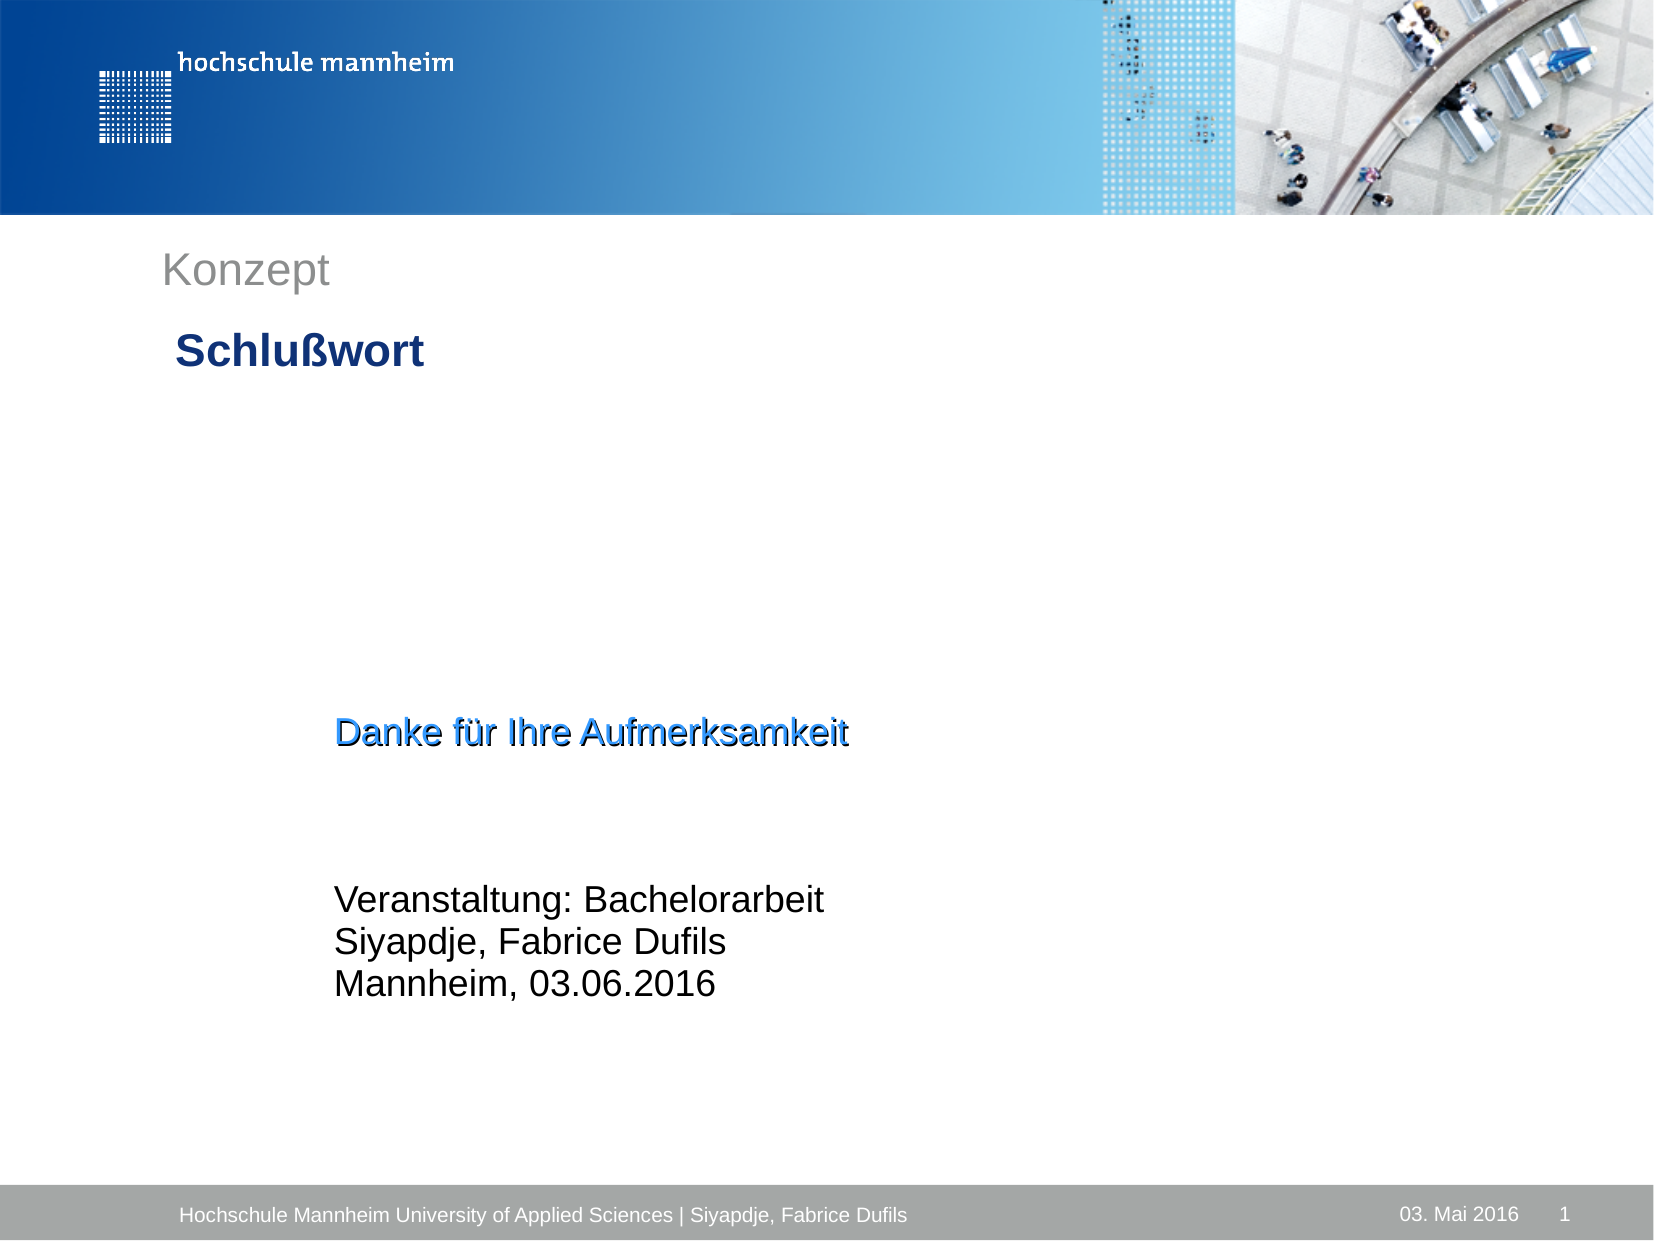

Konzept
# Schlußwort
Danke für Ihre Aufmerksamkeit
Veranstaltung: Bachelorarbeit
Siyapdje, Fabrice Dufils
Mannheim, 03.06.2016
Hochschule Mannheim University of Applied Sciences | Siyapdje, Fabrice Dufils
03. Mai 2016 1